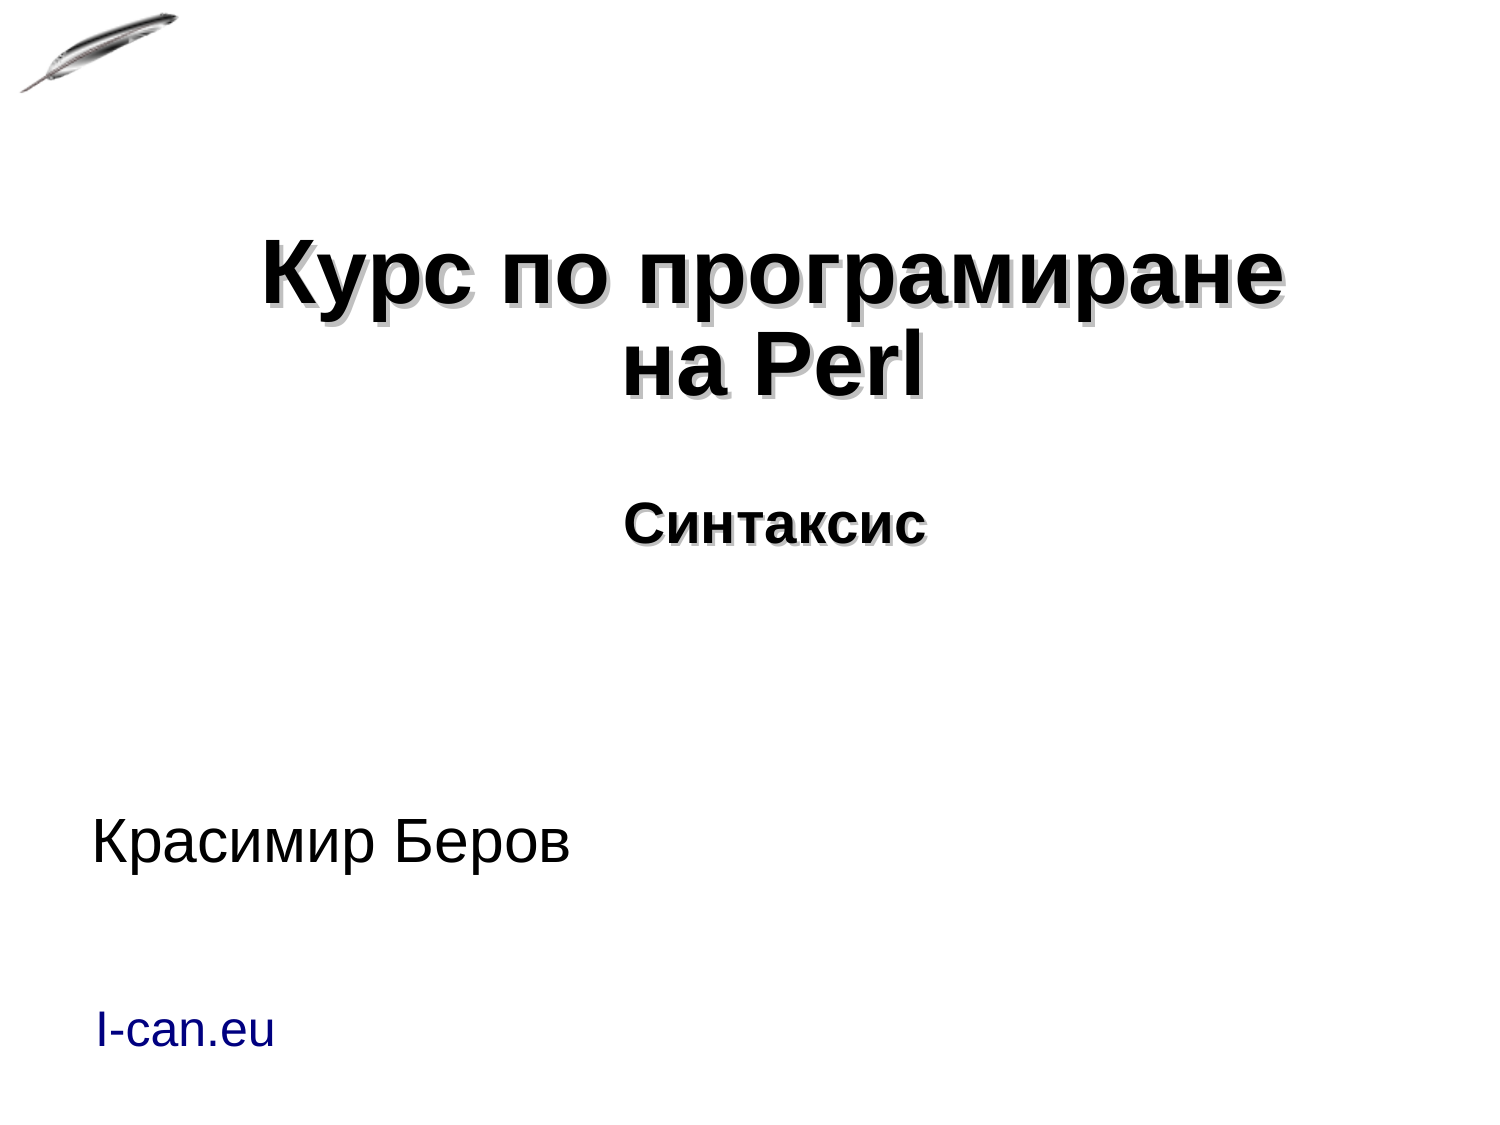

# Курс по програмиране на Perl
Синтаксис
Красимир Беров
I-can.eu